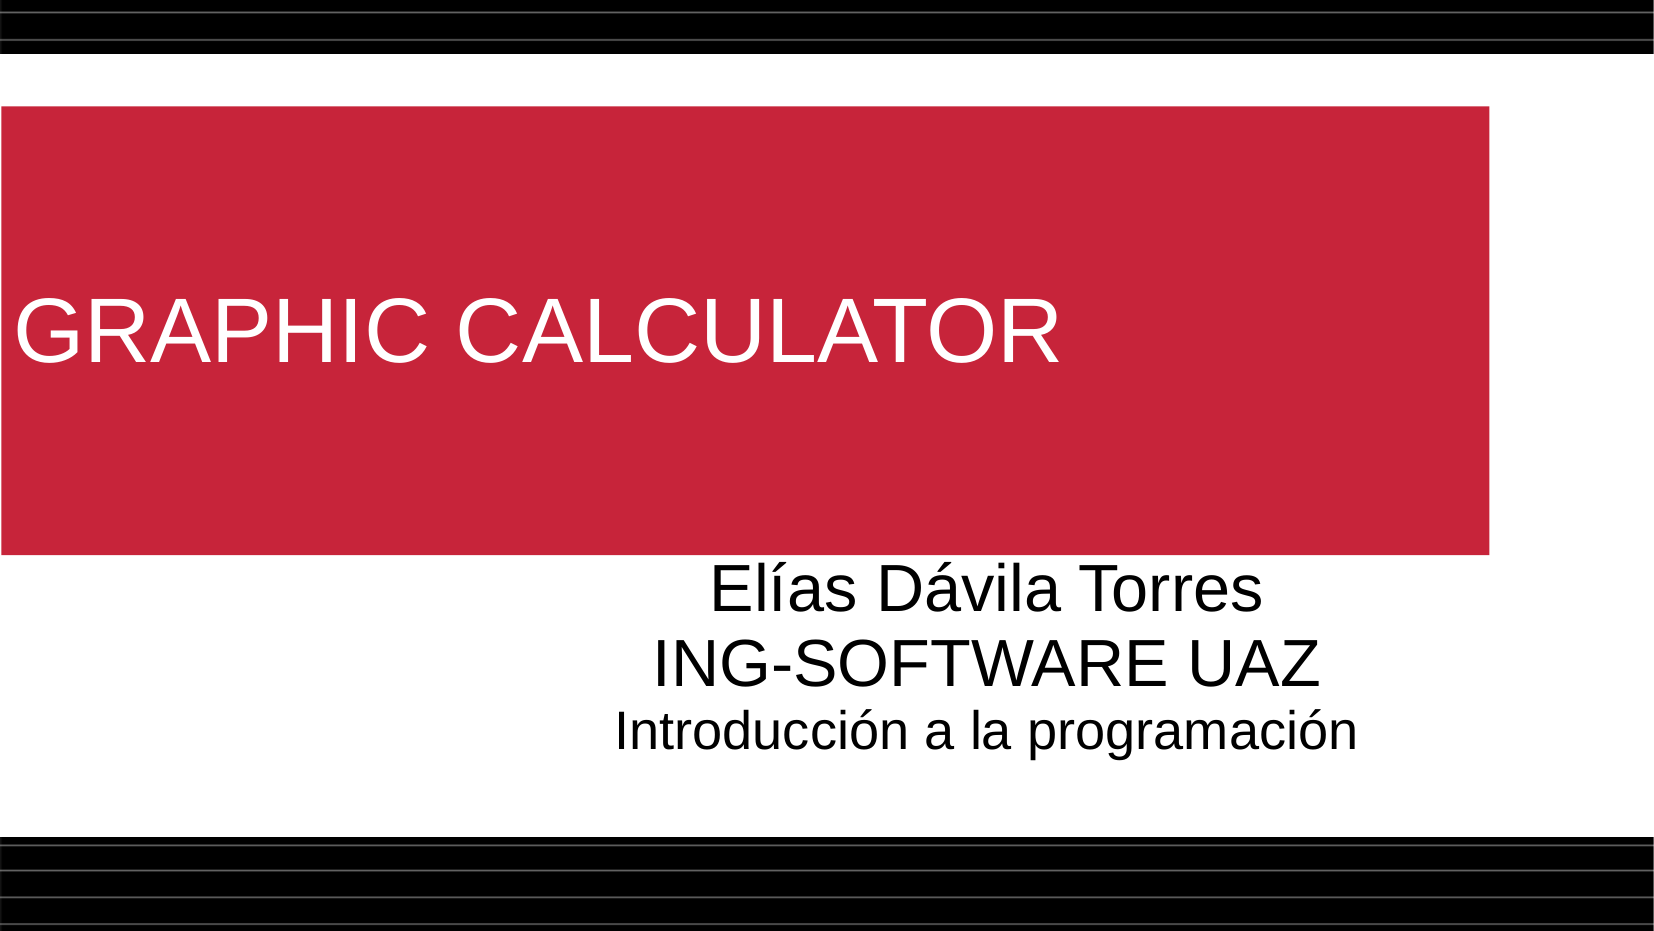

# GRAPHIC CALCULATOR
Elías Dávila Torres
ING-SOFTWARE UAZ
Introducción a la programación